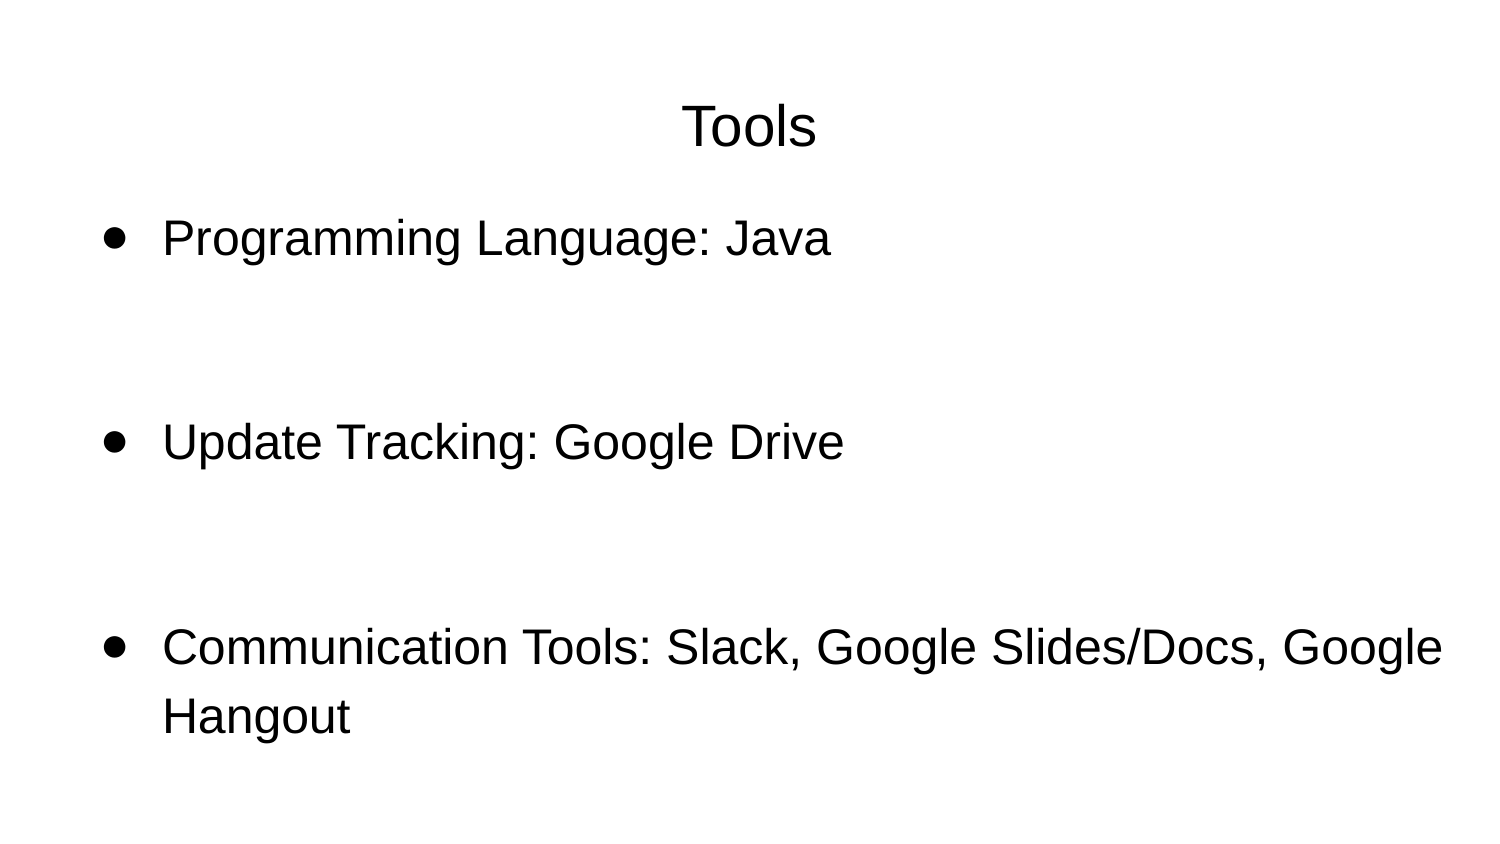

# Tools
Programming Language: Java
Update Tracking: Google Drive
Communication Tools: Slack, Google Slides/Docs, Google Hangout